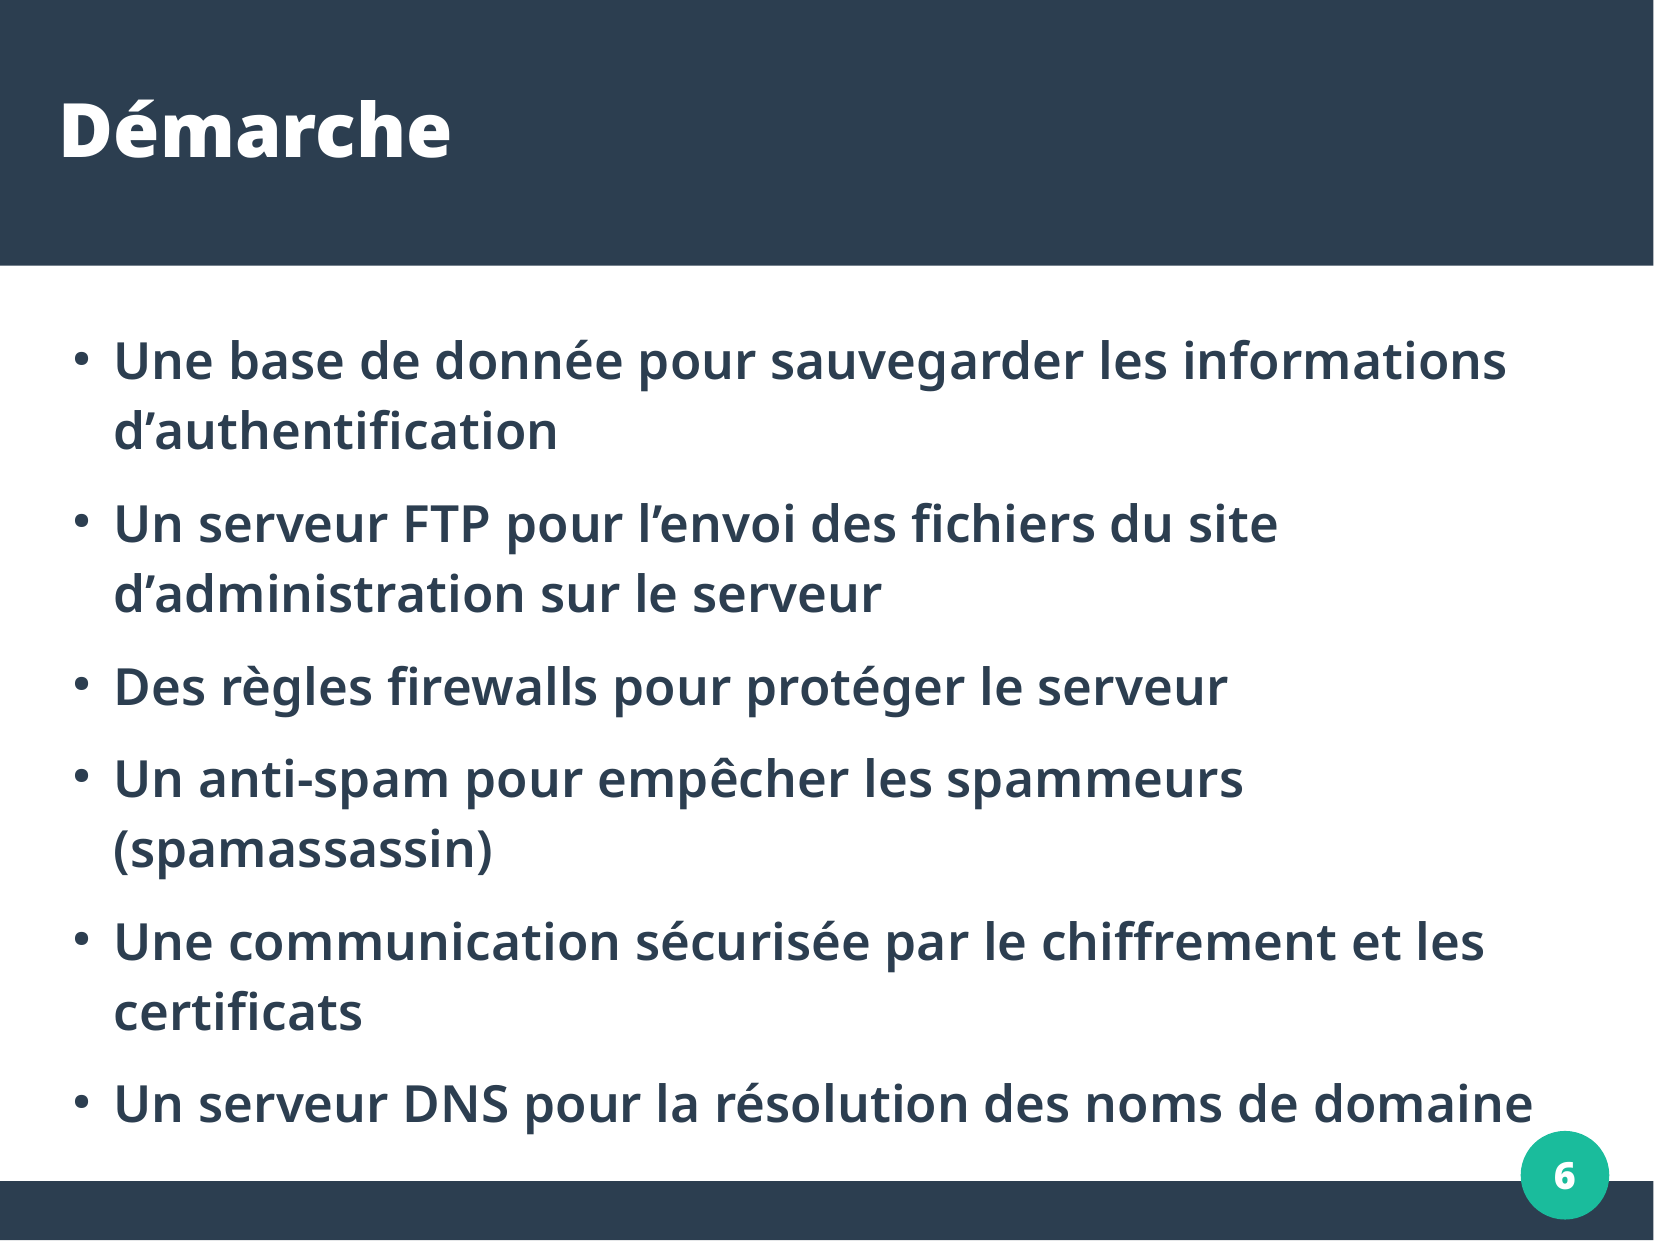

# Démarche
Une base de donnée pour sauvegarder les informations d’authentification
Un serveur FTP pour l’envoi des fichiers du site d’administration sur le serveur
Des règles firewalls pour protéger le serveur
Un anti-spam pour empêcher les spammeurs (spamassassin)
Une communication sécurisée par le chiffrement et les certificats
Un serveur DNS pour la résolution des noms de domaine
6